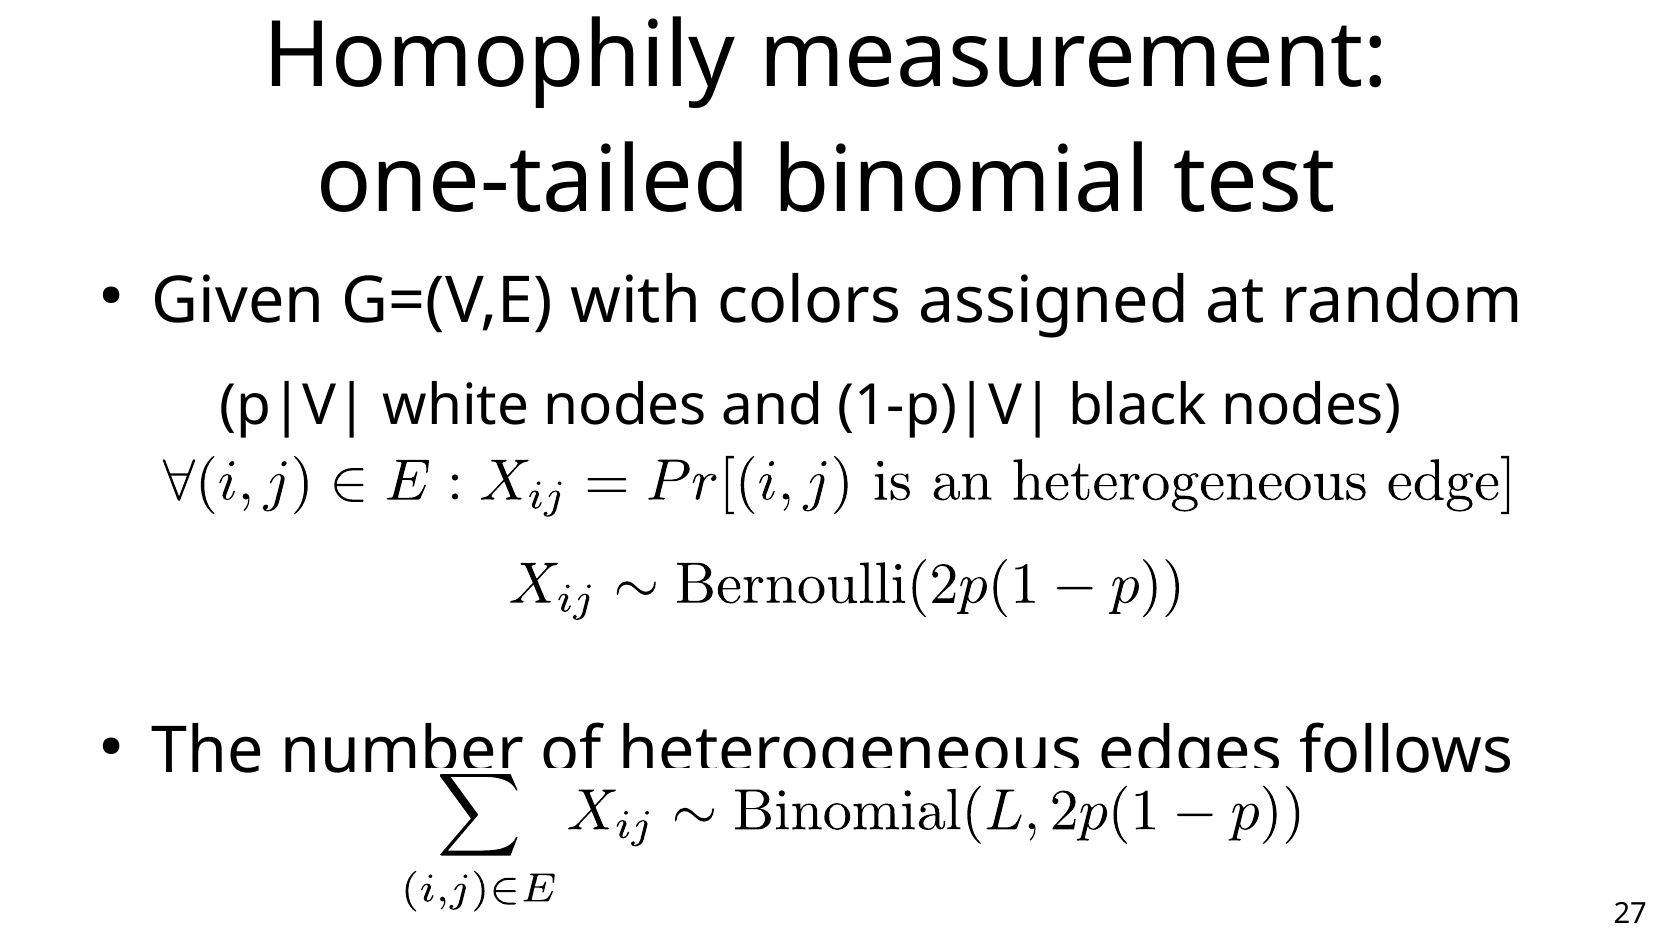

# Homophily measurement: one-tailed binomial test
Given G=(V,E) with colors assigned at random
(p|V| white nodes and (1-p)|V| black nodes)
The number of heterogeneous edges follows
27